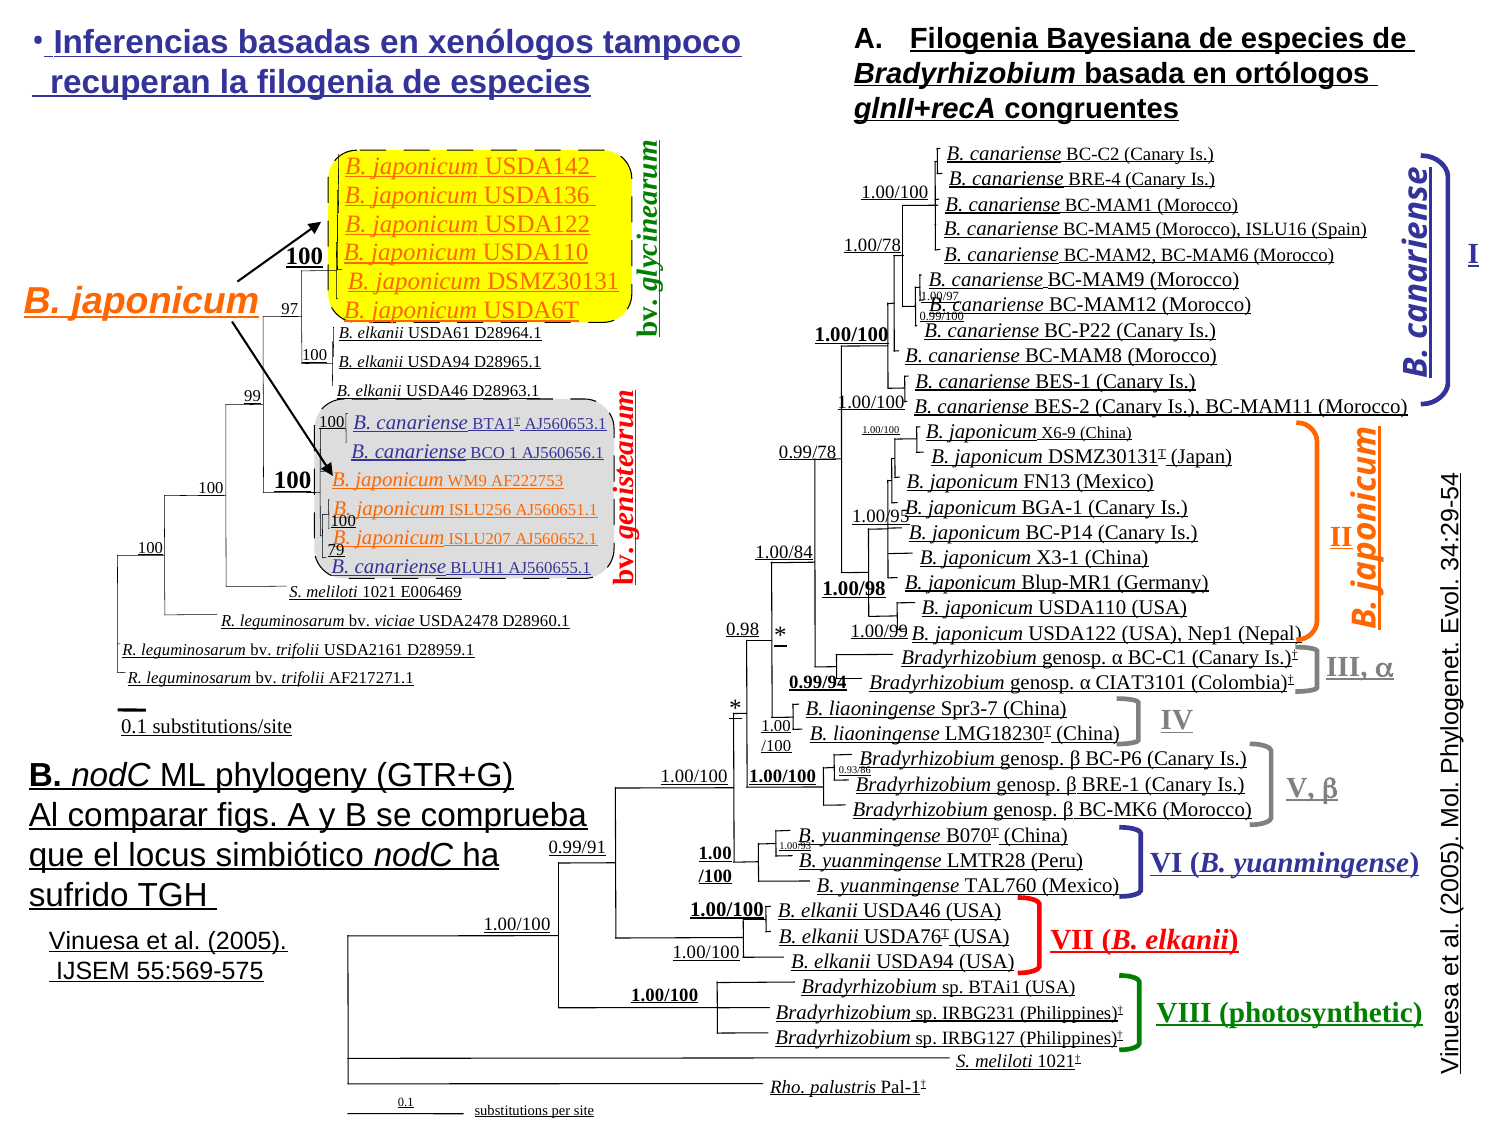

Filogenia Bayesiana de especies de
Bradyrhizobium basada en ortólogos
glnII+recA congruentes
 Inferencias basadas en xenólogos tampoco
 recuperan la filogenia de especies
B. canariense BC-C2 (Canary Is.)
B. canariense BRE-4 (Canary Is.)
1.00/100
B. canariense BC-MAM1 (Morocco)
B. canariense BC-MAM5 (Morocco), ISLU16 (Spain)
I
1.00/78
B. canariense BC-MAM2, BC-MAM6 (Morocco)
B. canariense BC-MAM9 (Morocco)
1.00/97
B. canariense BC-MAM12 (Morocco)
0.99/100
B. canariense BC-P22 (Canary Is.)
1.00/100
B. canariense BC-MAM8 (Morocco)
B. canariense BES-1 (Canary Is.)
1.00/100
B. canariense BES-2 (Canary Is.), BC-MAM11 (Morocco)
B. japonicum X6-9 (China)
1.00/100
0.99/78
B. japonicum DSMZ30131T (Japan)
B. japonicum FN13 (Mexico)
B. japonicum BGA-1 (Canary Is.)
1.00/95
II
B. japonicum BC-P14 (Canary Is.)
1.00/84
B. japonicum X3-1 (China)
B. japonicum Blup-MR1 (Germany)
1.00/98
B. japonicum USDA110 (USA)
0.98
1.00/99
*
B. japonicum USDA122 (USA), Nep1 (Nepal)
III, 
Bradyrhizobium genosp. α BC-C1 (Canary Is.)†
Bradyrhizobium genosp. α CIAT3101 (Colombia)†
0.99/94
*
IV
B. liaoningense Spr3-7 (China)
1.00
/100
B. liaoningense LMG18230T (China)
Bradyrhizobium genosp. β BC-P6 (Canary Is.)
V, 
0.93/86
1.00/100
1.00/100
Bradyrhizobium genosp. β BRE-1 (Canary Is.)
Bradyrhizobium genosp. β BC-MK6 (Morocco)
B. yuanmingense B070T (China)
0.99/91
VI (B. yuanmingense)
1.00/93
1.00
/100
B. yuanmingense LMTR28 (Peru)
B. yuanmingense TAL760 (Mexico)
1.00/100
B. elkanii USDA46 (USA)
1.00/100
VII (B. elkanii)
B. elkanii USDA76T (USA)
1.00/100
B. elkanii USDA94 (USA)
Bradyrhizobium sp. BTAi1 (USA)
1.00/100
VIII (photosynthetic)
Bradyrhizobium sp. IRBG231 (Philippines)†
Bradyrhizobium sp. IRBG127 (Philippines)†
S. meliloti 1021†
Rho. palustris Pal-1†
0.1
substitutions per site
B. japonicum USDA142
B. japonicum USDA136
B. japonicum USDA122
bv. glycinearum
B. japonicum USDA110
100
B. canariense
B. japonicum DSMZ30131
B. japonicum
B. japonicum USDA6T
97
B. elkanii USDA61 D28964.1
100
B. elkanii USDA94 D28965.1
B. elkanii USDA46 D28963.1
99
B. canariense BTA1T AJ560653.1
100
B. canariense BCO 1 AJ560656.1
bv. genistearum
100
B. japonicum WM9 AF222753
100
B. japonicum ISLU256 AJ560651.1
B. japonicum
100
B. japonicum ISLU207 AJ560652.1
100
79
B. canariense BLUH1 AJ560655.1
S. meliloti 1021 E006469
R. leguminosarum bv. viciae USDA2478 D28960.1
R. leguminosarum bv. trifolii USDA2161 D28959.1
R. leguminosarum bv. trifolii AF217271.1
0.1 substitutions/site
B. nodC ML phylogeny (GTR+G)
Al comparar figs. A y B se comprueba
que el locus simbiótico nodC ha
sufrido TGH
Vinuesa et al. (2005). Mol. Phylogenet. Evol. 34:29-54
Vinuesa et al. (2005).
 IJSEM 55:569-575